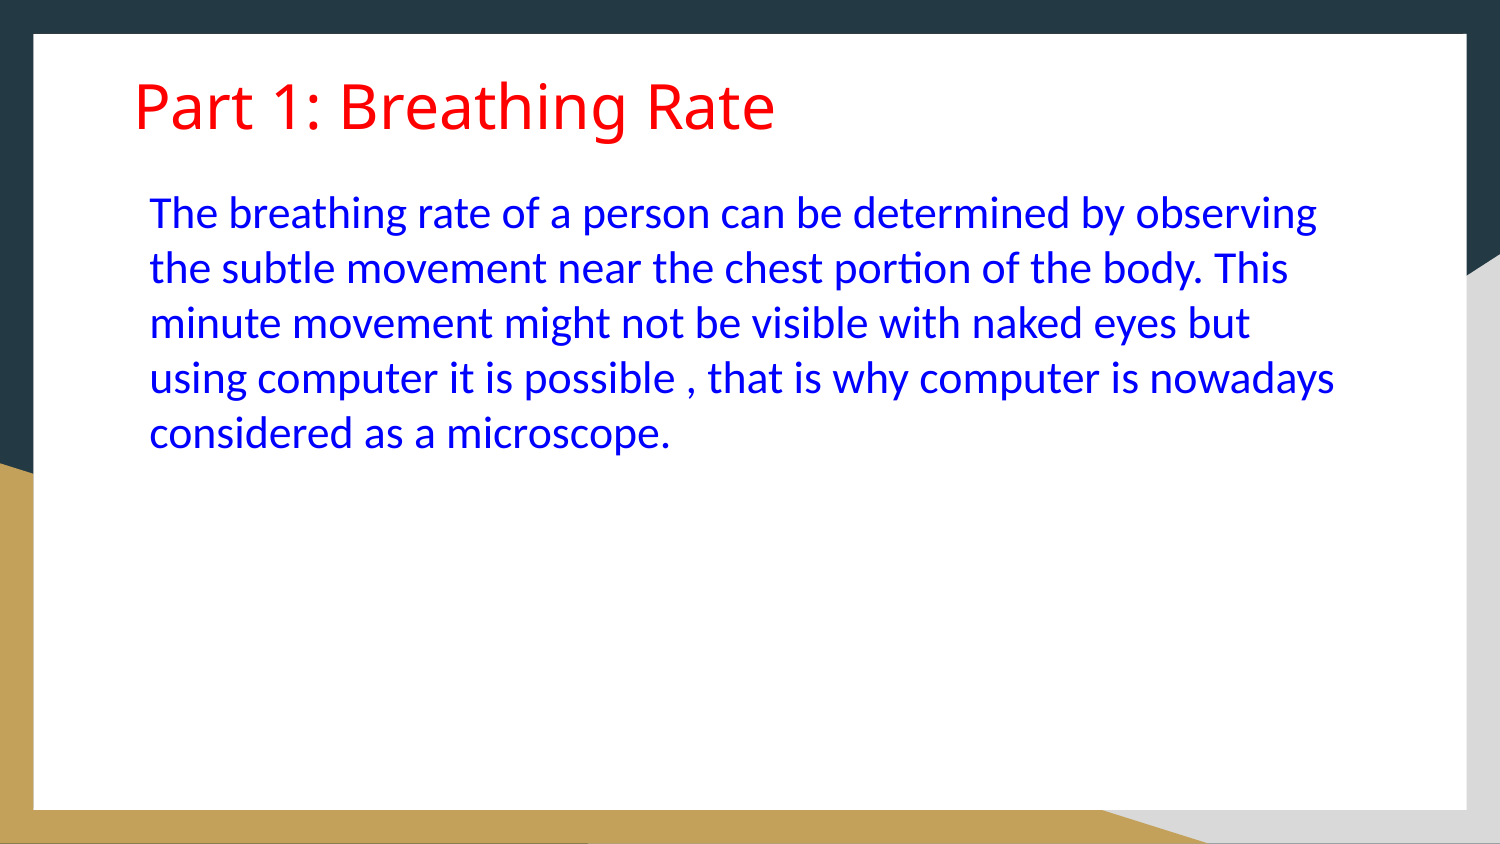

# Part 1: Breathing Rate
The breathing rate of a person can be determined by observing the subtle movement near the chest portion of the body. This minute movement might not be visible with naked eyes but using computer it is possible , that is why computer is nowadays considered as a microscope.